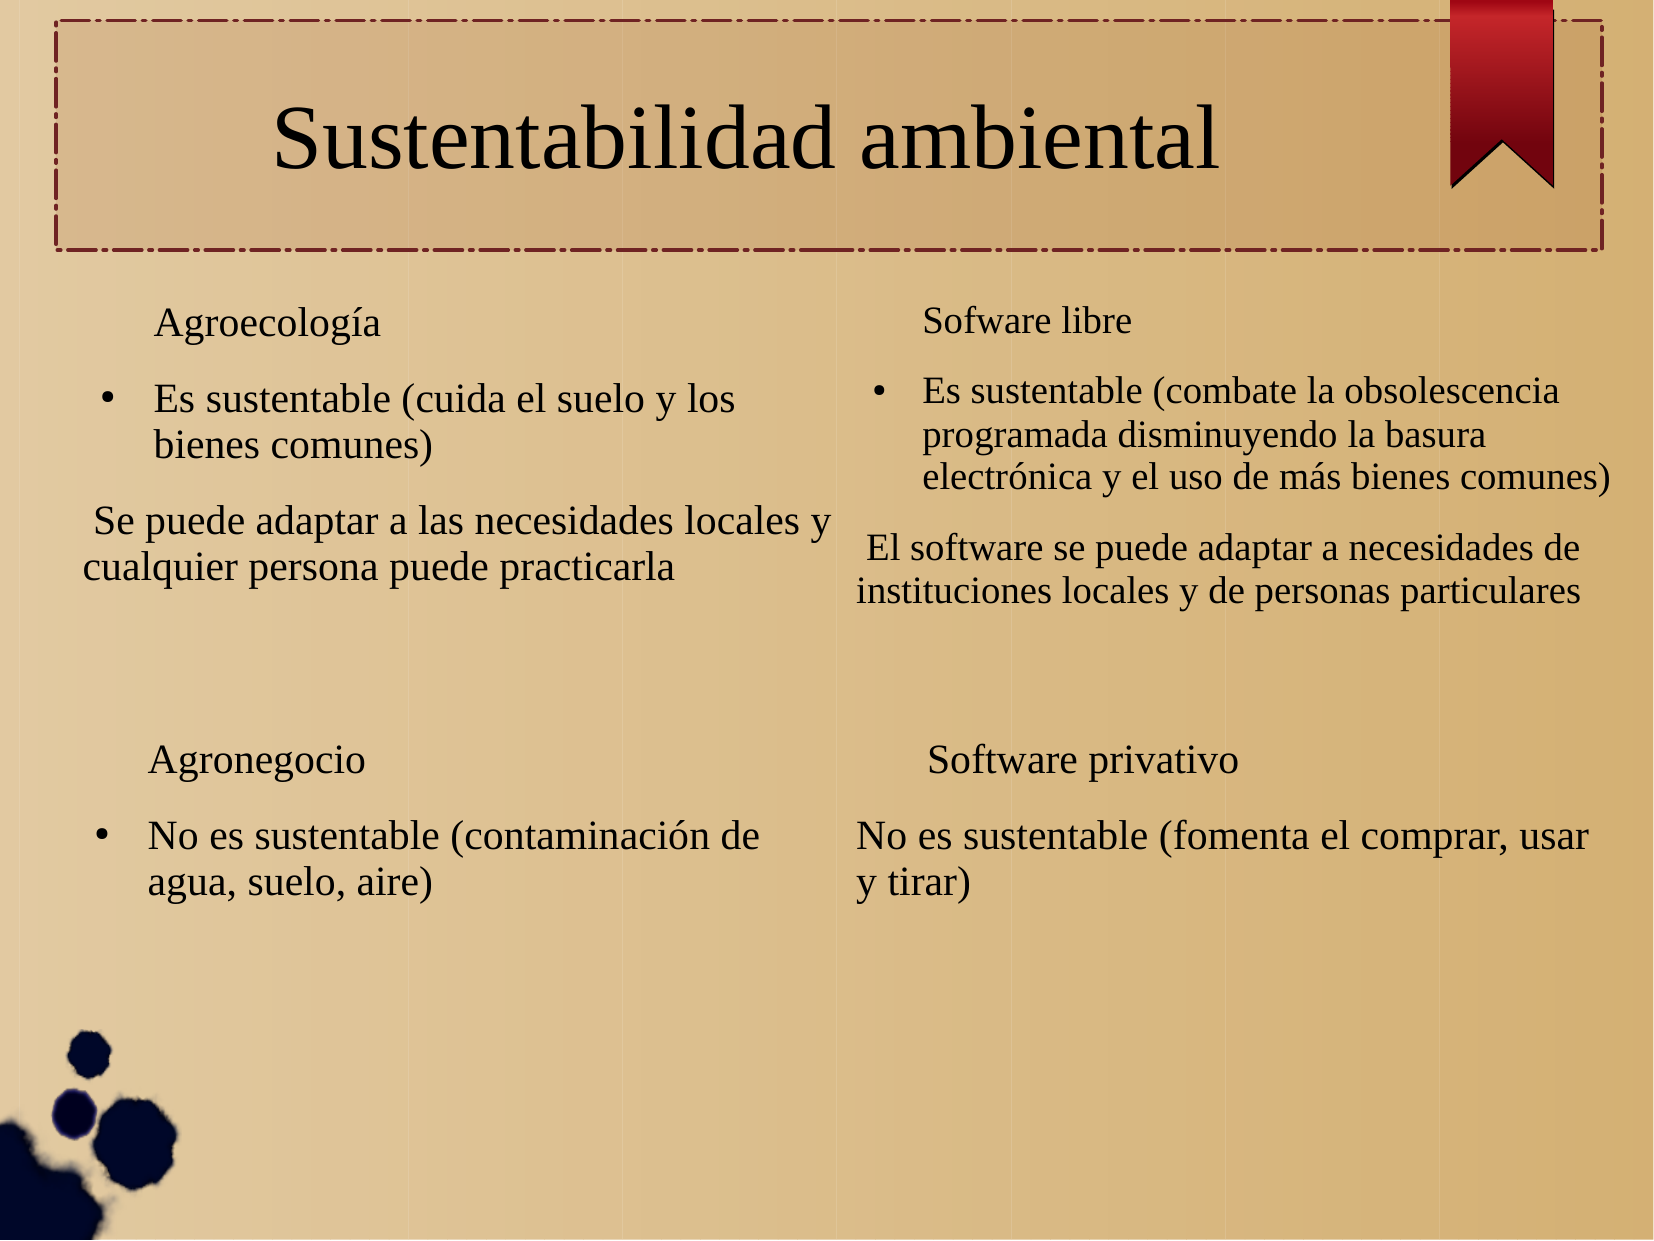

# Sustentabilidad ambiental
Agroecología
Es sustentable (cuida el suelo y los bienes comunes)
 Se puede adaptar a las necesidades locales y cualquier persona puede practicarla
Sofware libre
Es sustentable (combate la obsolescencia programada disminuyendo la basura electrónica y el uso de más bienes comunes)
 El software se puede adaptar a necesidades de instituciones locales y de personas particulares
Agronegocio
No es sustentable (contaminación de agua, suelo, aire)
Software privativo
No es sustentable (fomenta el comprar, usar y tirar)